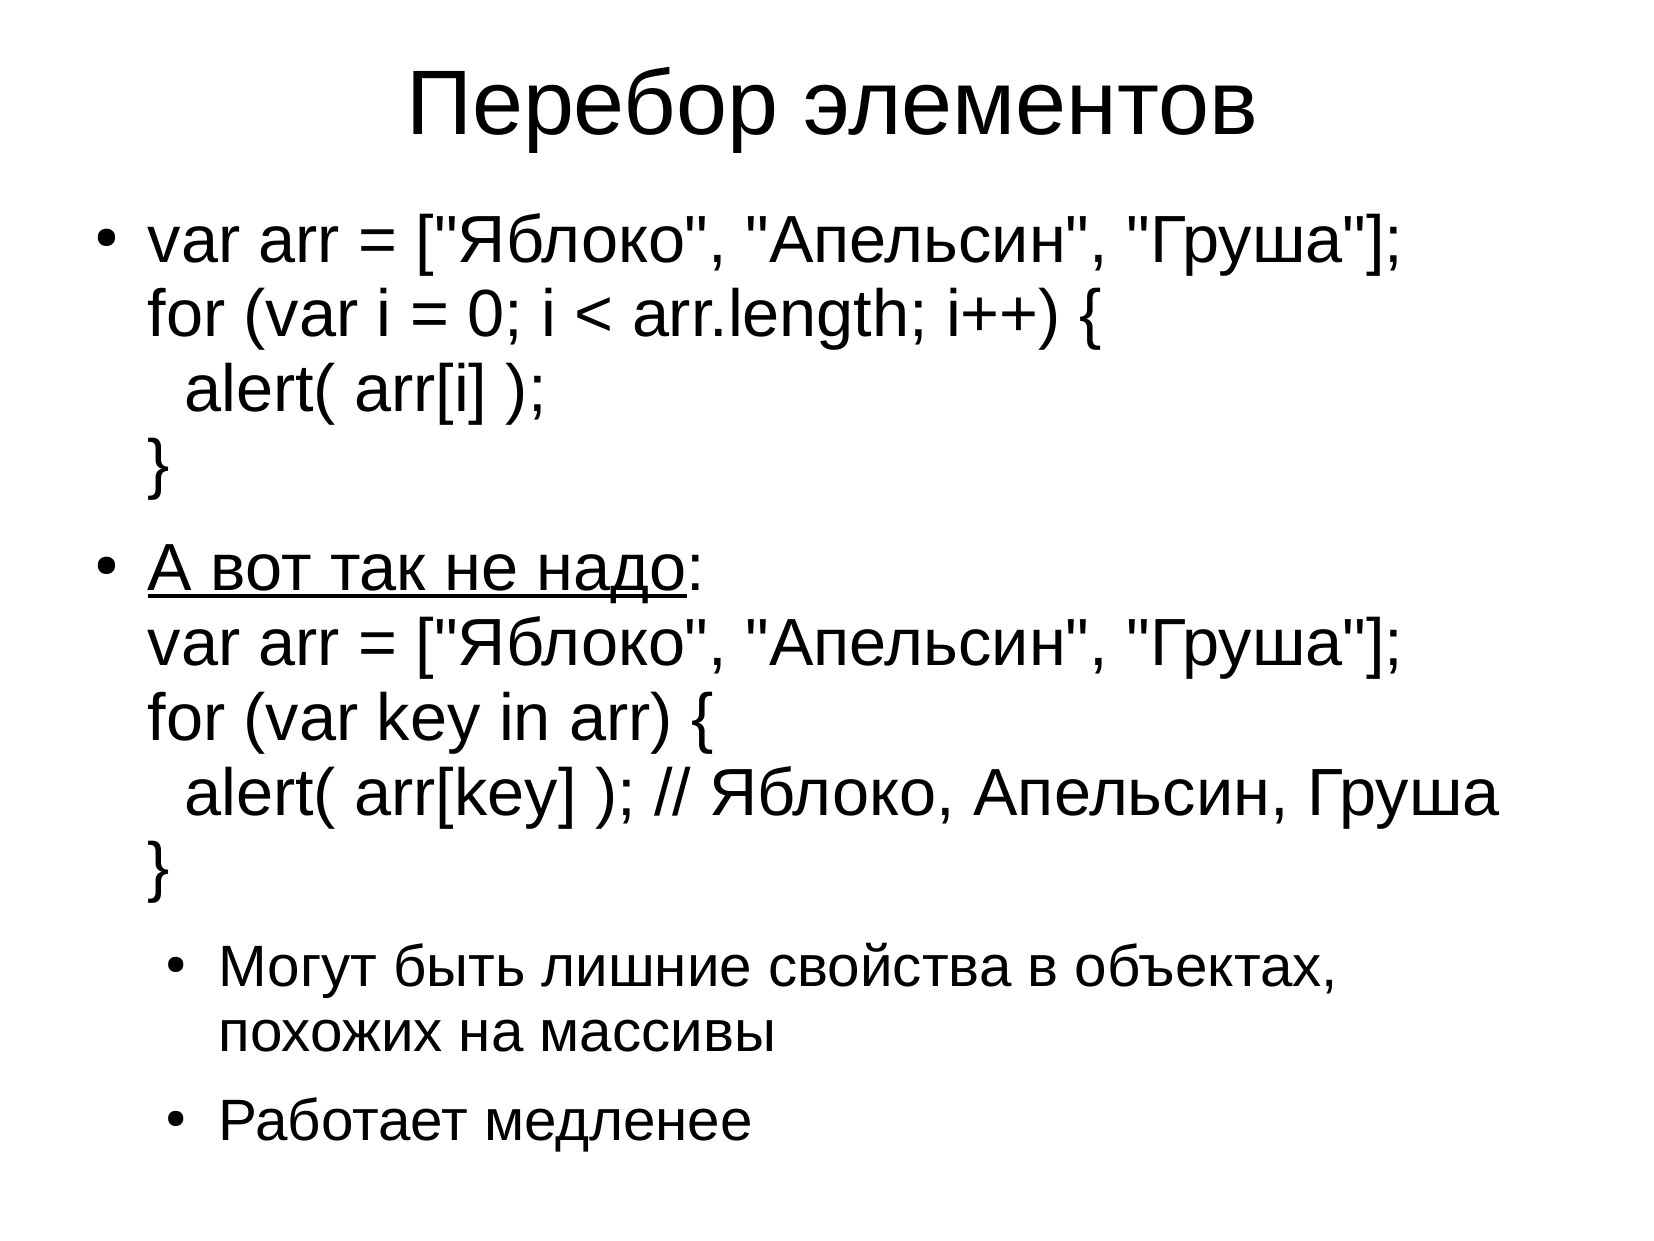

# Перебор элементов
var arr = ["Яблоко", "Апельсин", "Груша"];
for (var i = 0; i < arr.length; i++) {
 alert( arr[i] );
}
А вот так не надо:
var arr = ["Яблоко", "Апельсин", "Груша"];
for (var key in arr) {
 alert( arr[key] ); // Яблоко, Апельсин, Груша
}
Могут быть лишние свойства в объектах, похожих на массивы
Работает медленее